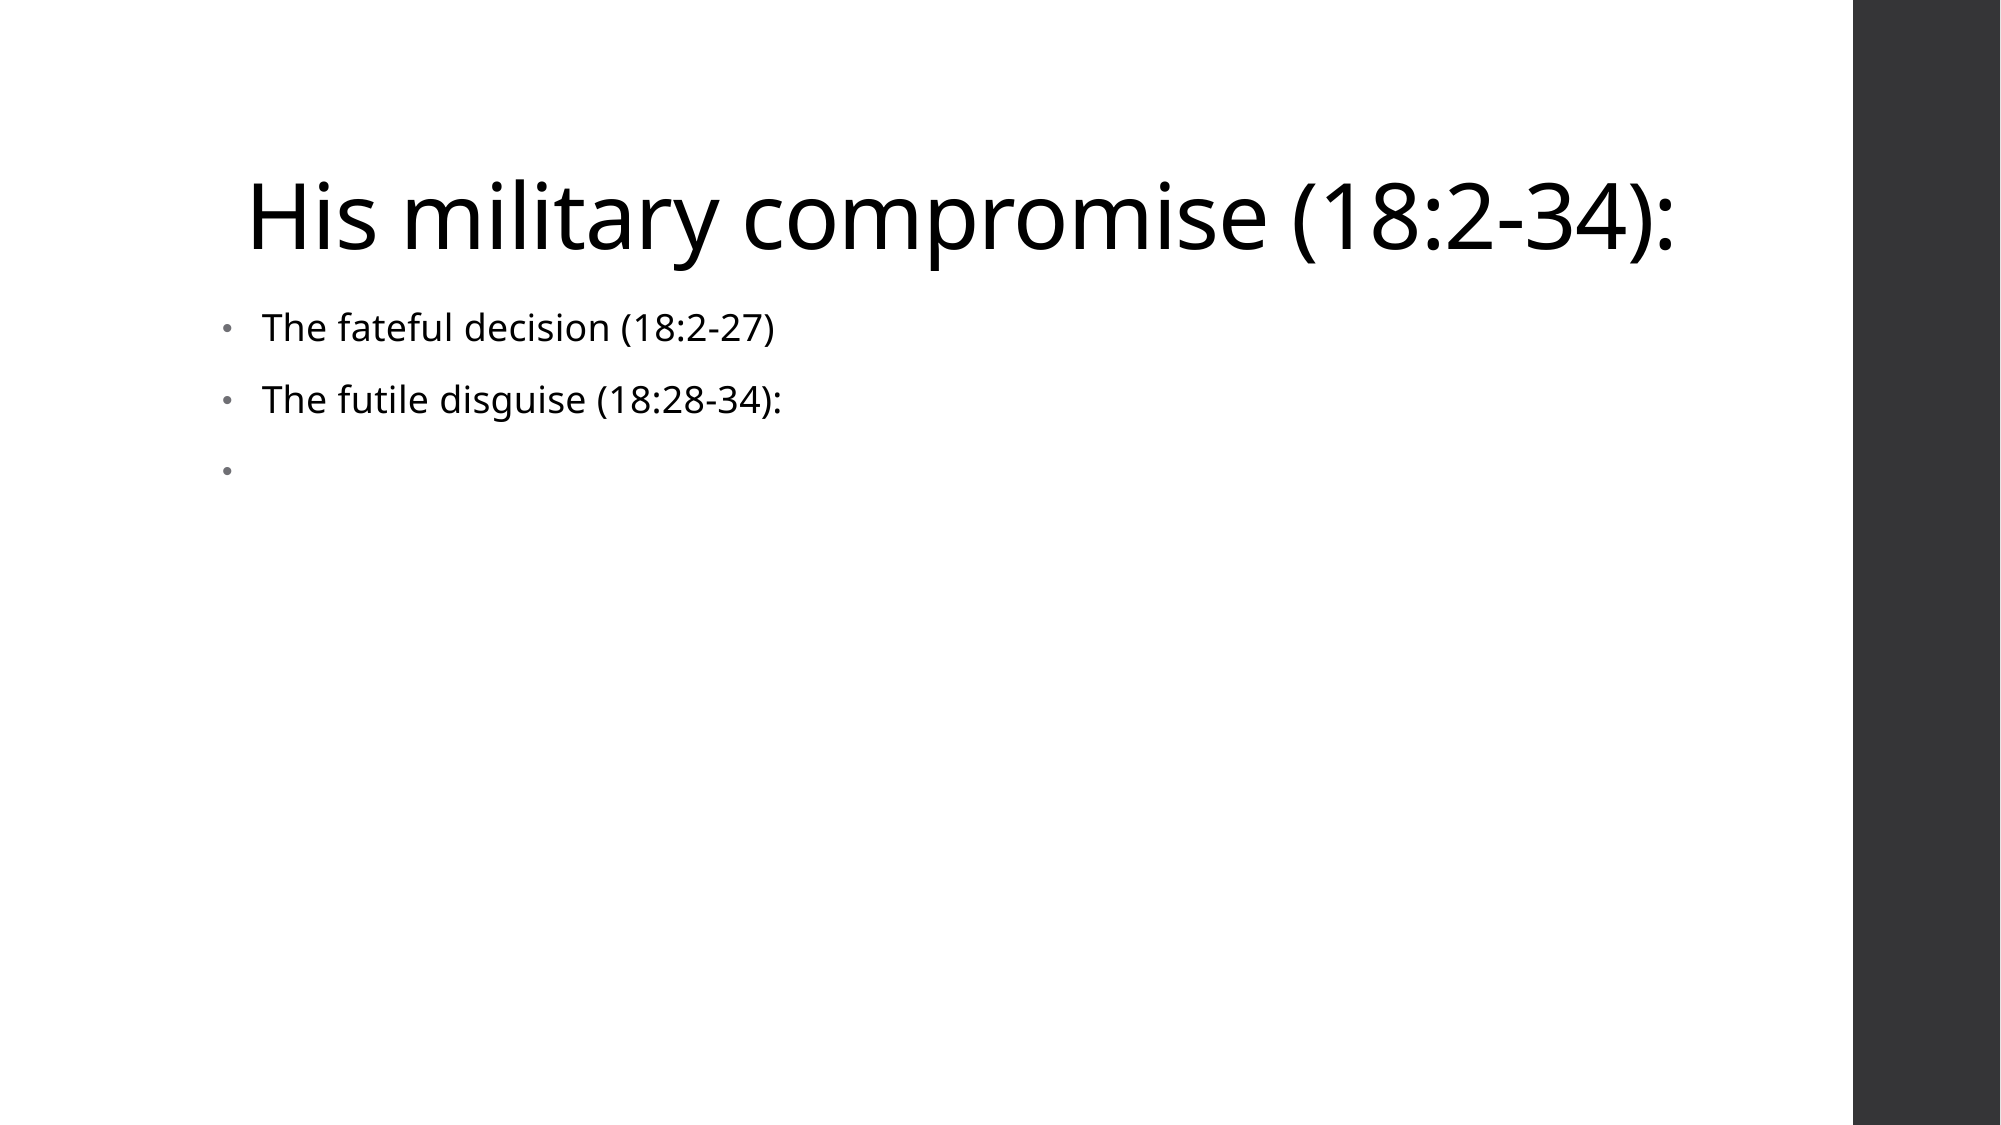

# His military compromise (18:2-34):
 The fateful decision (18:2-27)
 The futile disguise (18:28-34):